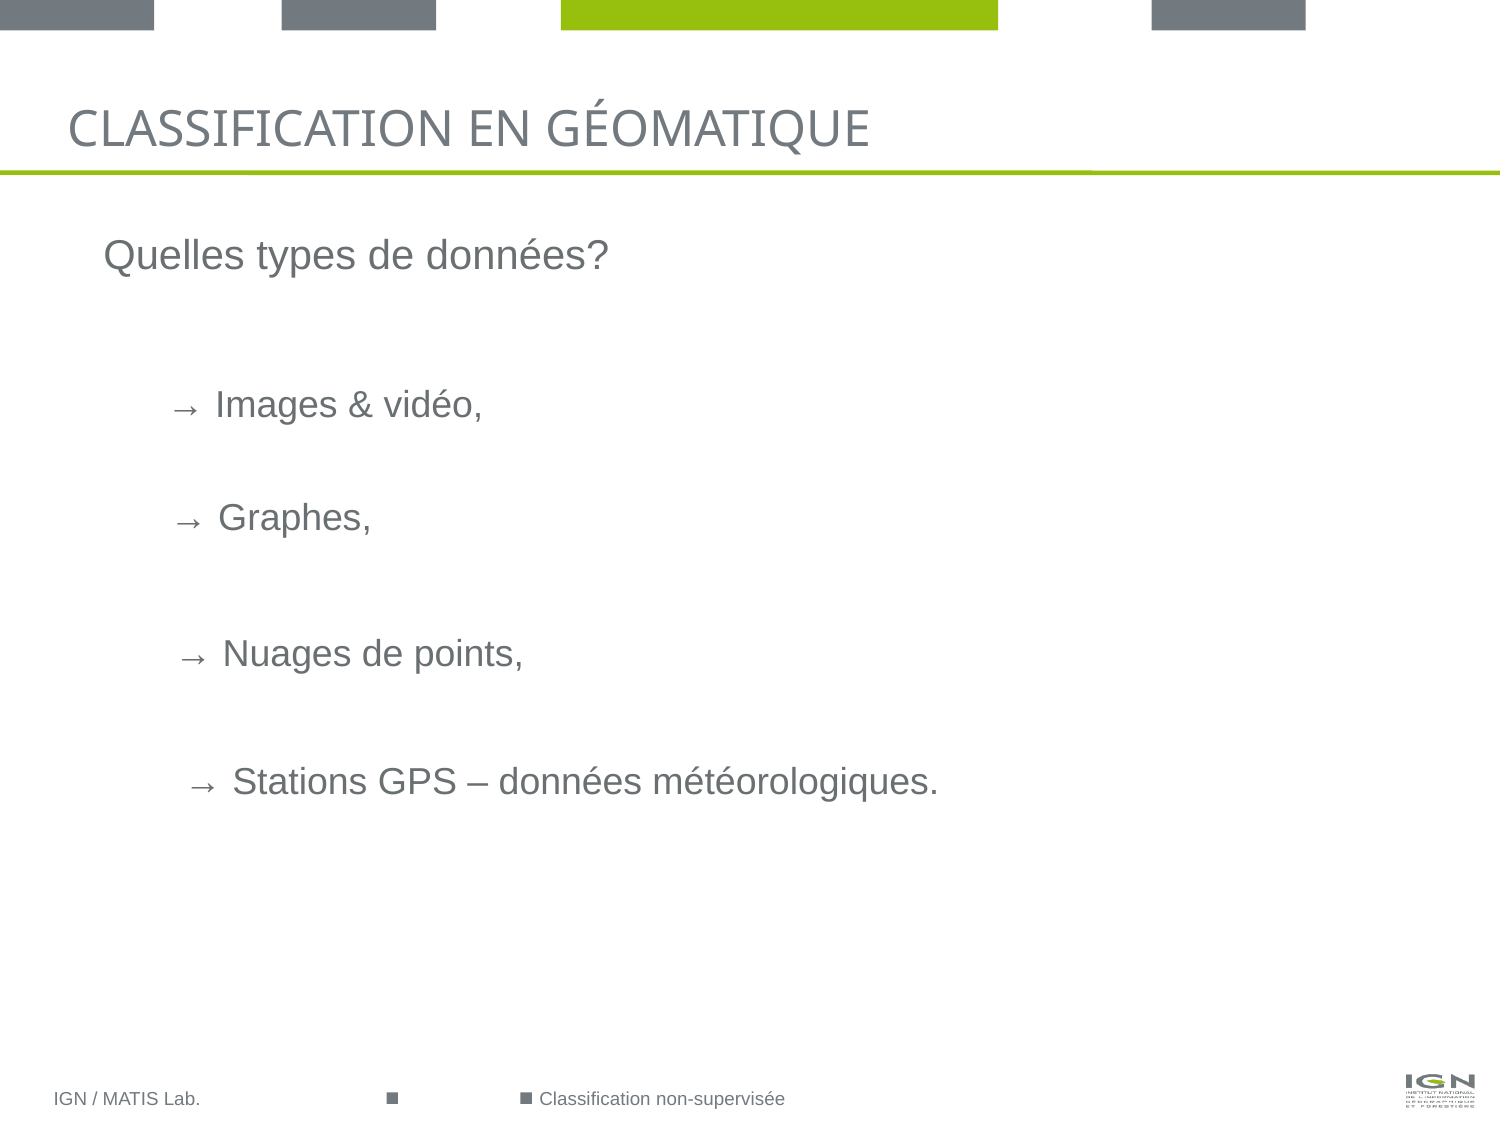

CLASSIFICATION EN GÉOMATIQUE
Quelles types de données?
 → Images & vidéo,
 → Graphes,
 → Nuages de points,
 → Stations GPS – données météorologiques.
IGN / MATIS Lab.
Classification non-supervisée